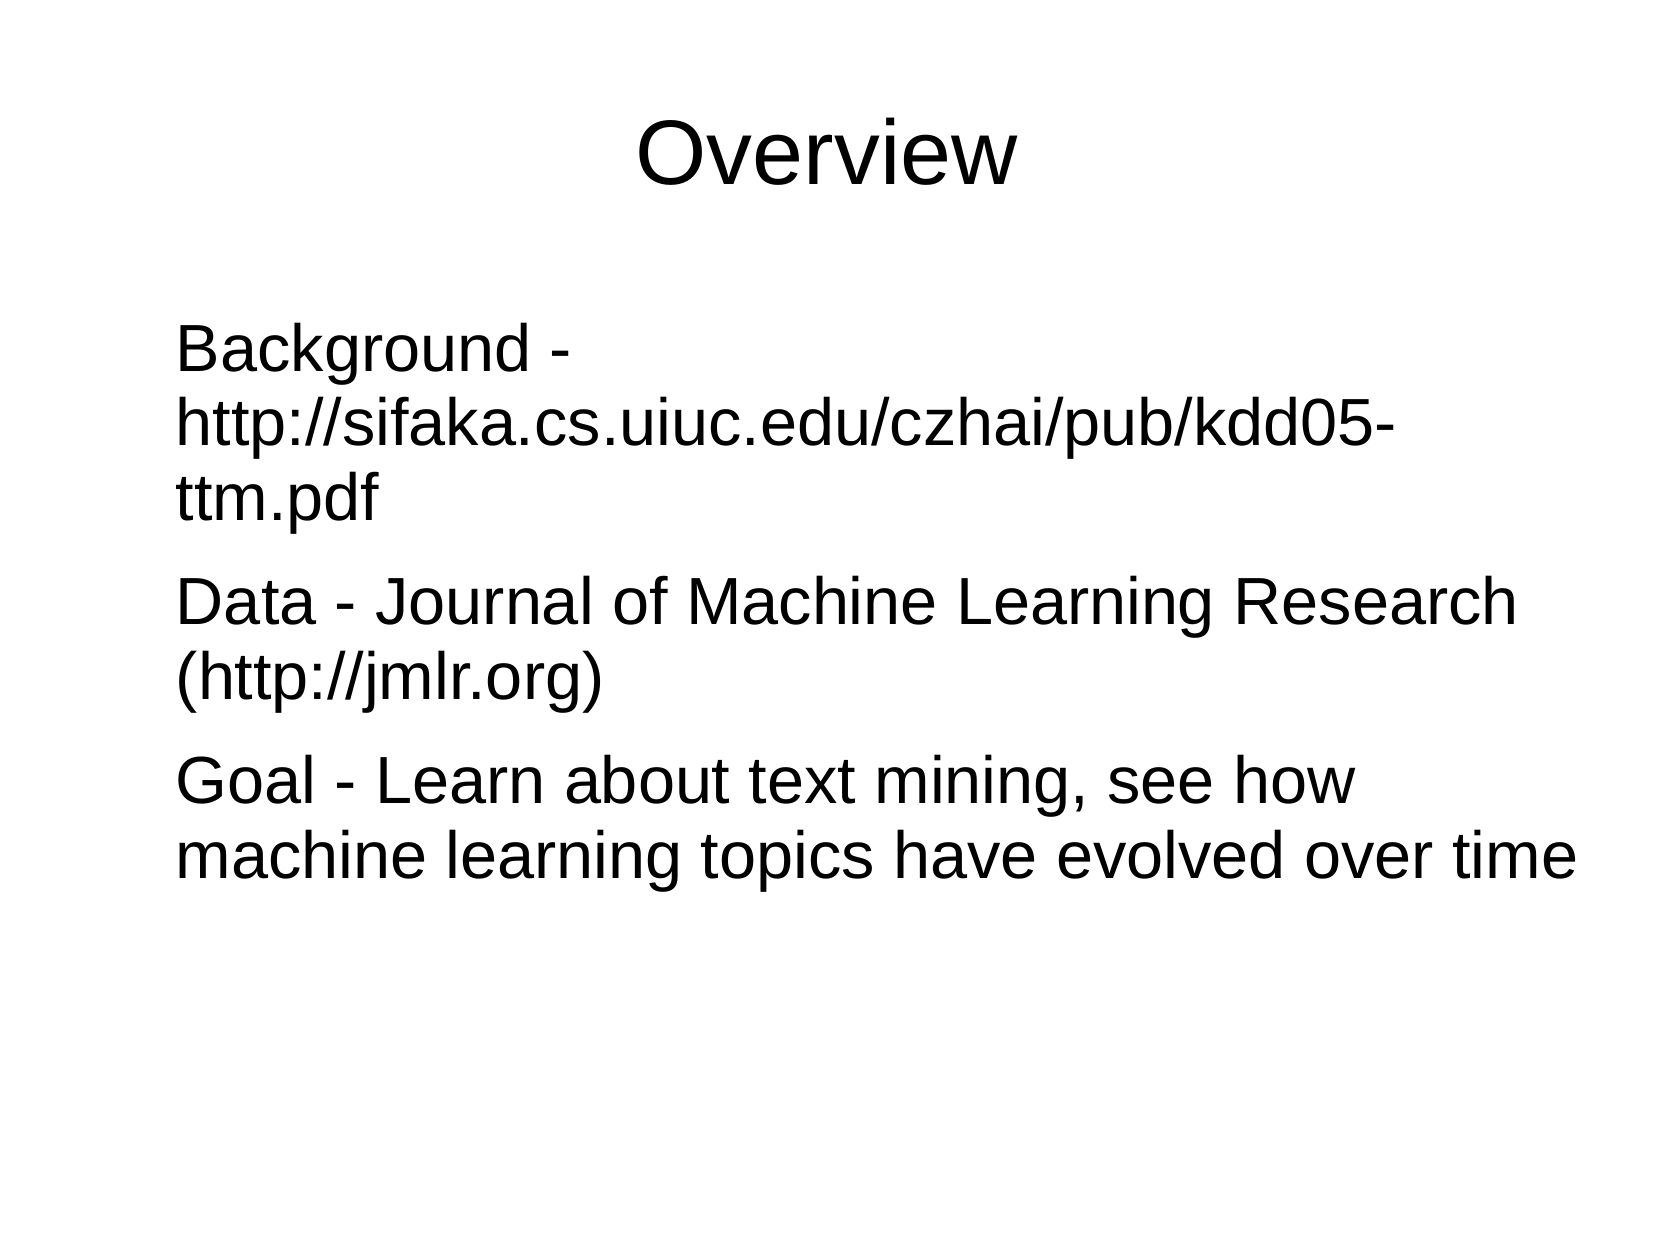

Overview
# Background - http://sifaka.cs.uiuc.edu/czhai/pub/kdd05-ttm.pdf
Data - Journal of Machine Learning Research (http://jmlr.org)
Goal - Learn about text mining, see how machine learning topics have evolved over time